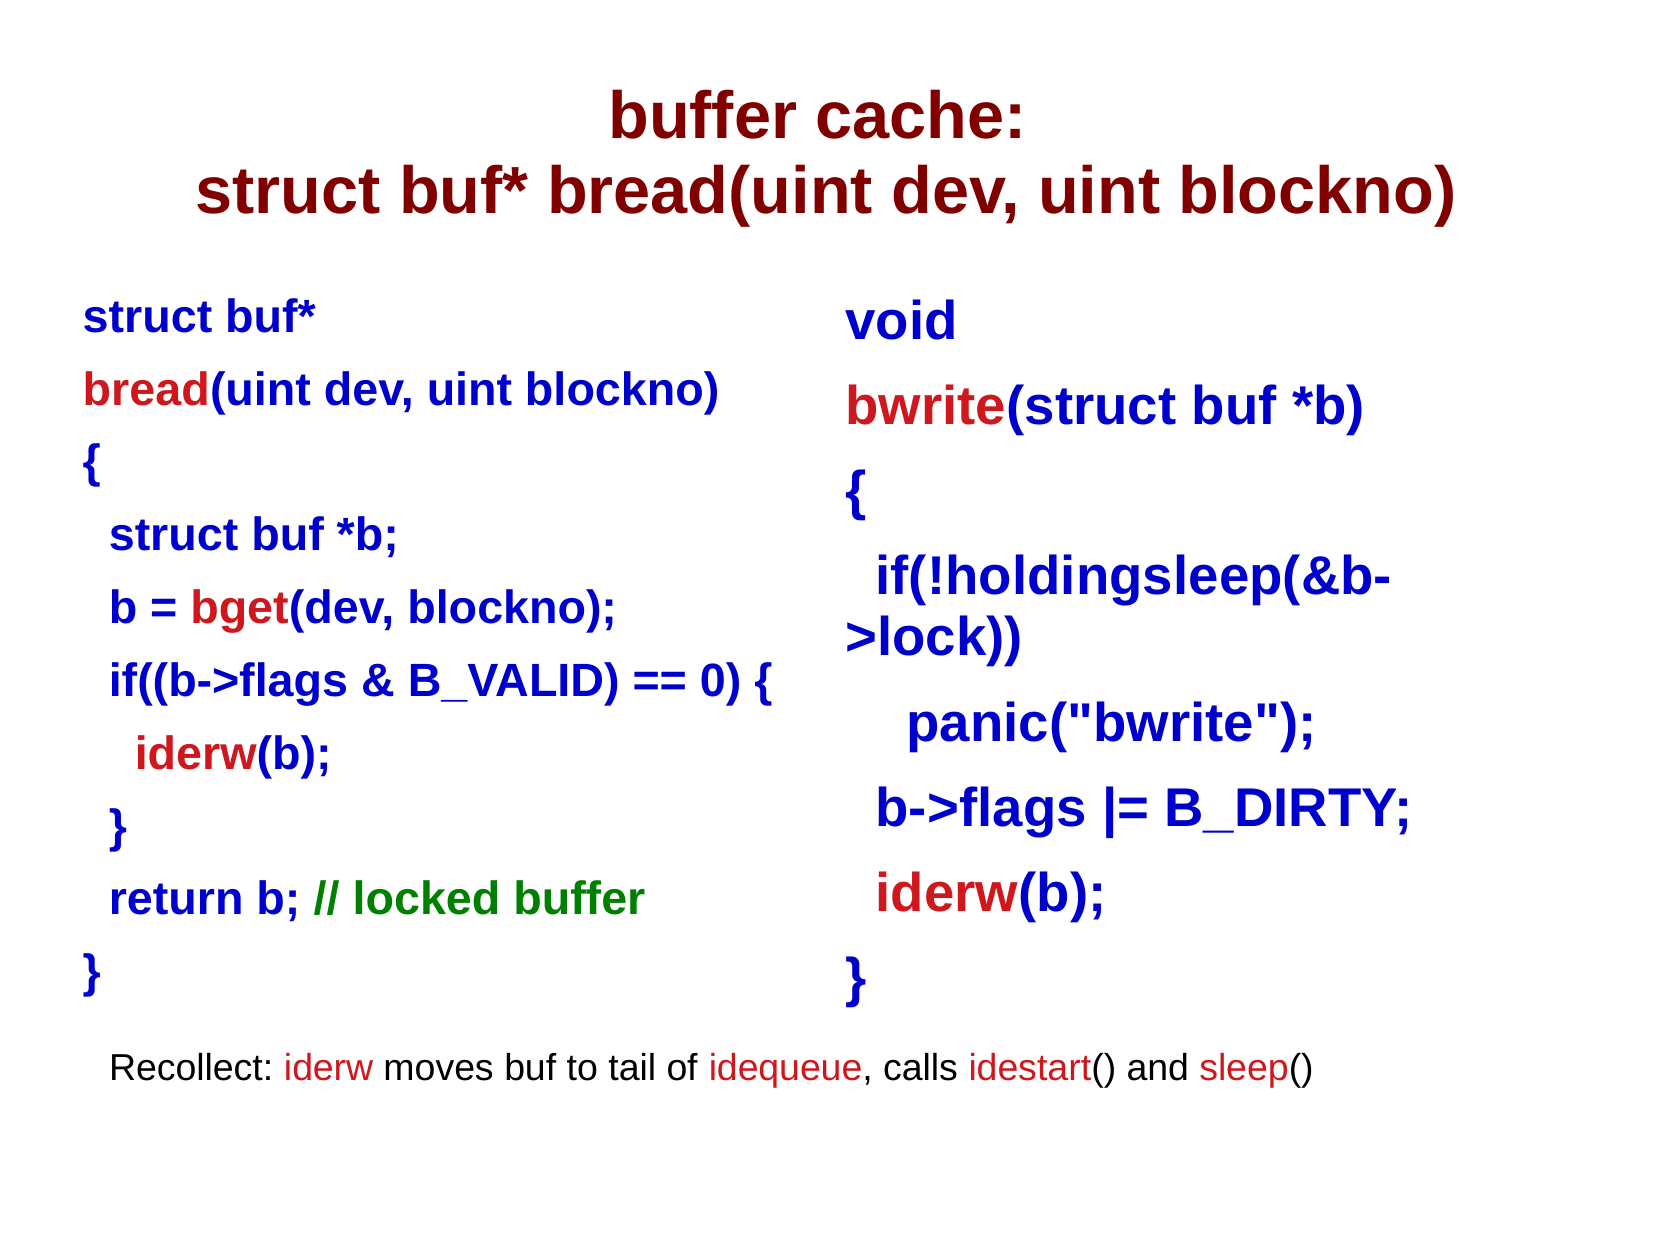

# buffer cache: struct buf* bread(uint dev, uint blockno)
struct buf*
bread(uint dev, uint blockno)
{
 struct buf *b;
 b = bget(dev, blockno);
 if((b->flags & B_VALID) == 0) {
 iderw(b);
 }
 return b; // locked buffer
}
void
bwrite(struct buf *b)
{
 if(!holdingsleep(&b->lock))
 panic("bwrite");
 b->flags |= B_DIRTY;
 iderw(b);
}
Recollect: iderw moves buf to tail of idequeue, calls idestart() and sleep()